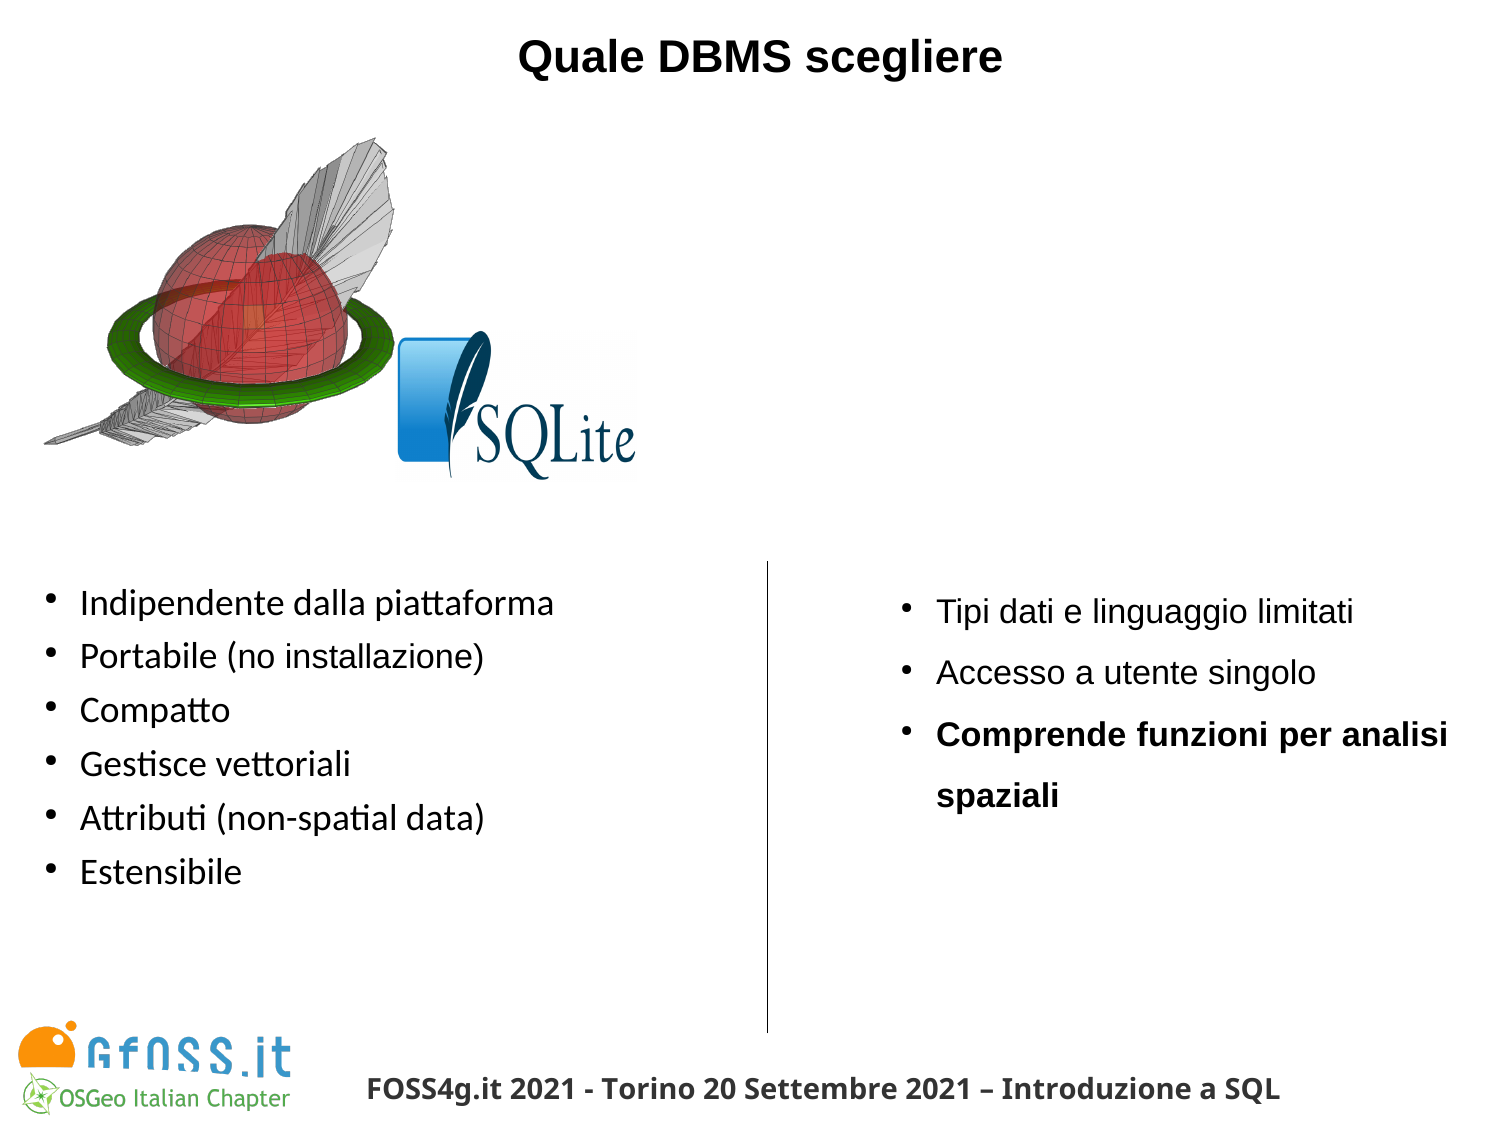

# Quale DBMS scegliere
Tipi dati e linguaggio limitati
Accesso a utente singolo
Comprende funzioni per analisi spaziali
Indipendente dalla piattaforma
Portabile (no installazione)
Compatto
Gestisce vettoriali
Attributi (non-spatial data)
Estensibile